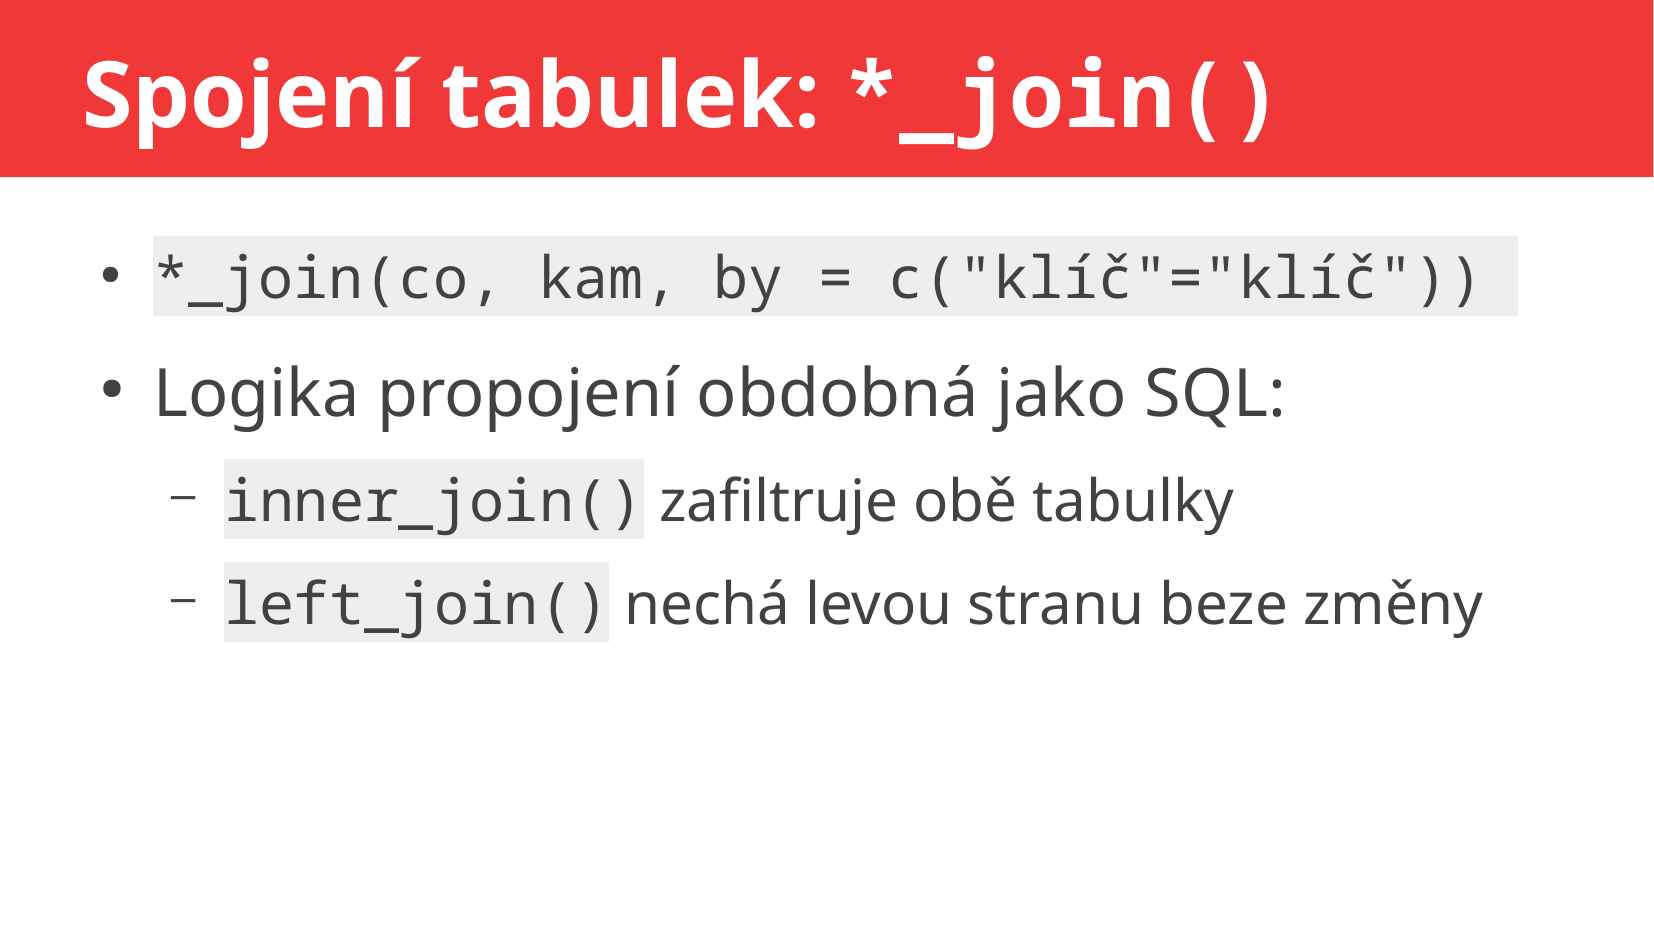

# Spojení tabulek: *_join()
*_join(co, kam, by = c("klíč"="klíč"))
Logika propojení obdobná jako SQL:
inner_join() zafiltruje obě tabulky
left_join() nechá levou stranu beze změny